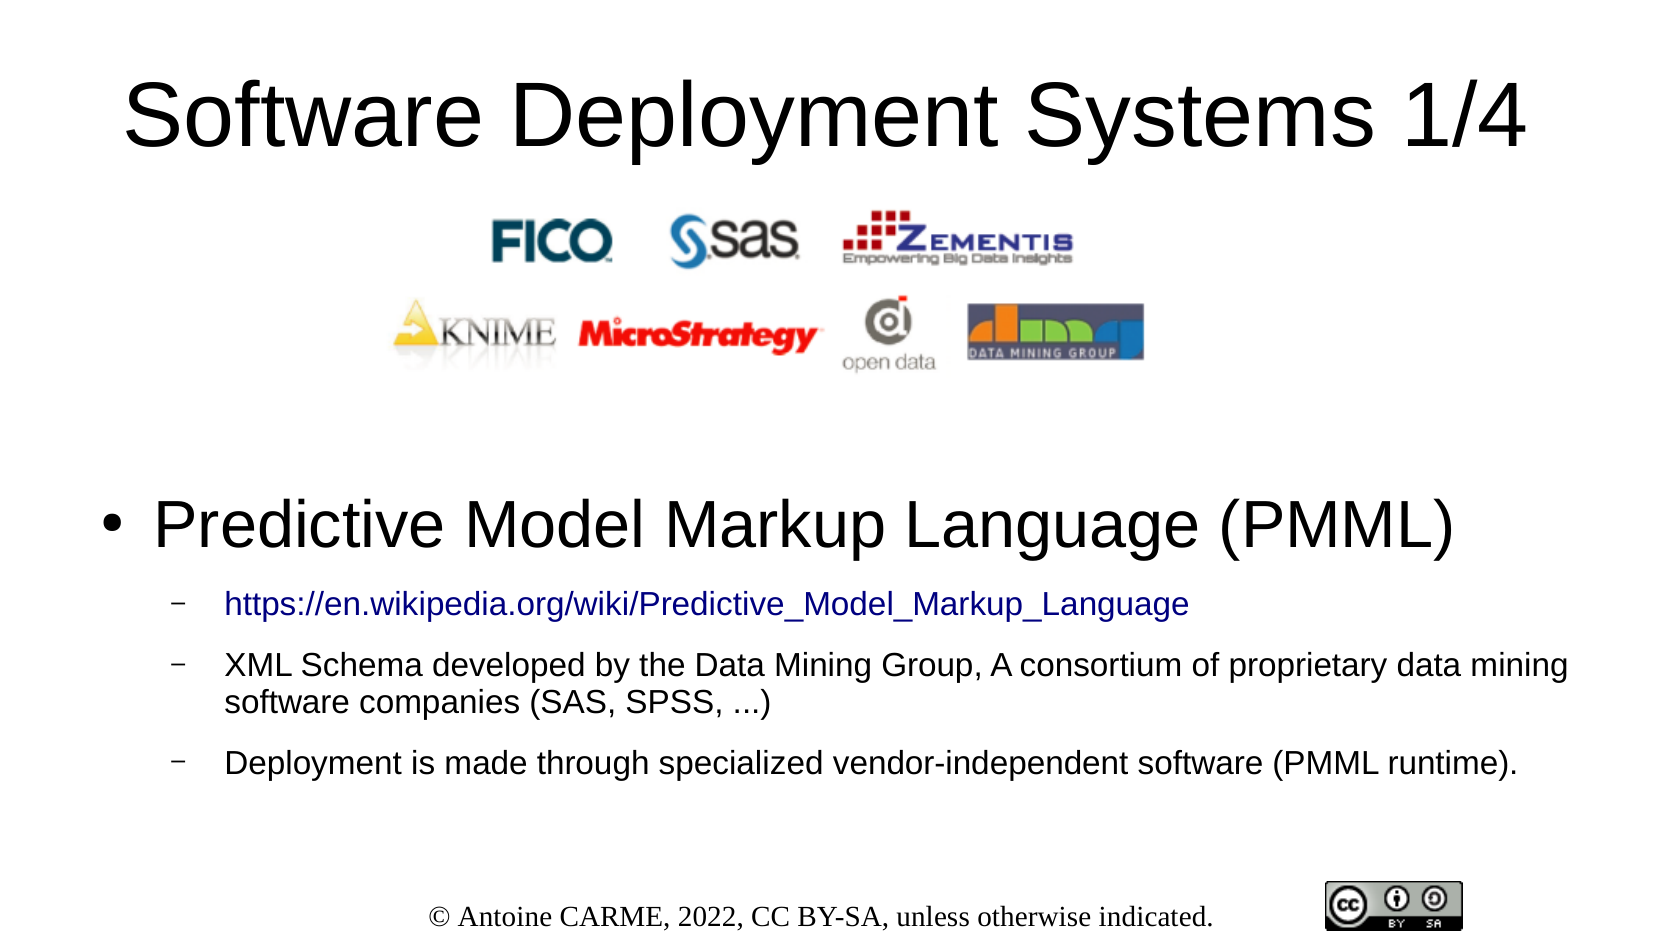

# Software Deployment Systems 1/4
Predictive Model Markup Language (PMML)
https://en.wikipedia.org/wiki/Predictive_Model_Markup_Language
XML Schema developed by the Data Mining Group, A consortium of proprietary data mining software companies (SAS, SPSS, ...)
Deployment is made through specialized vendor-independent software (PMML runtime).